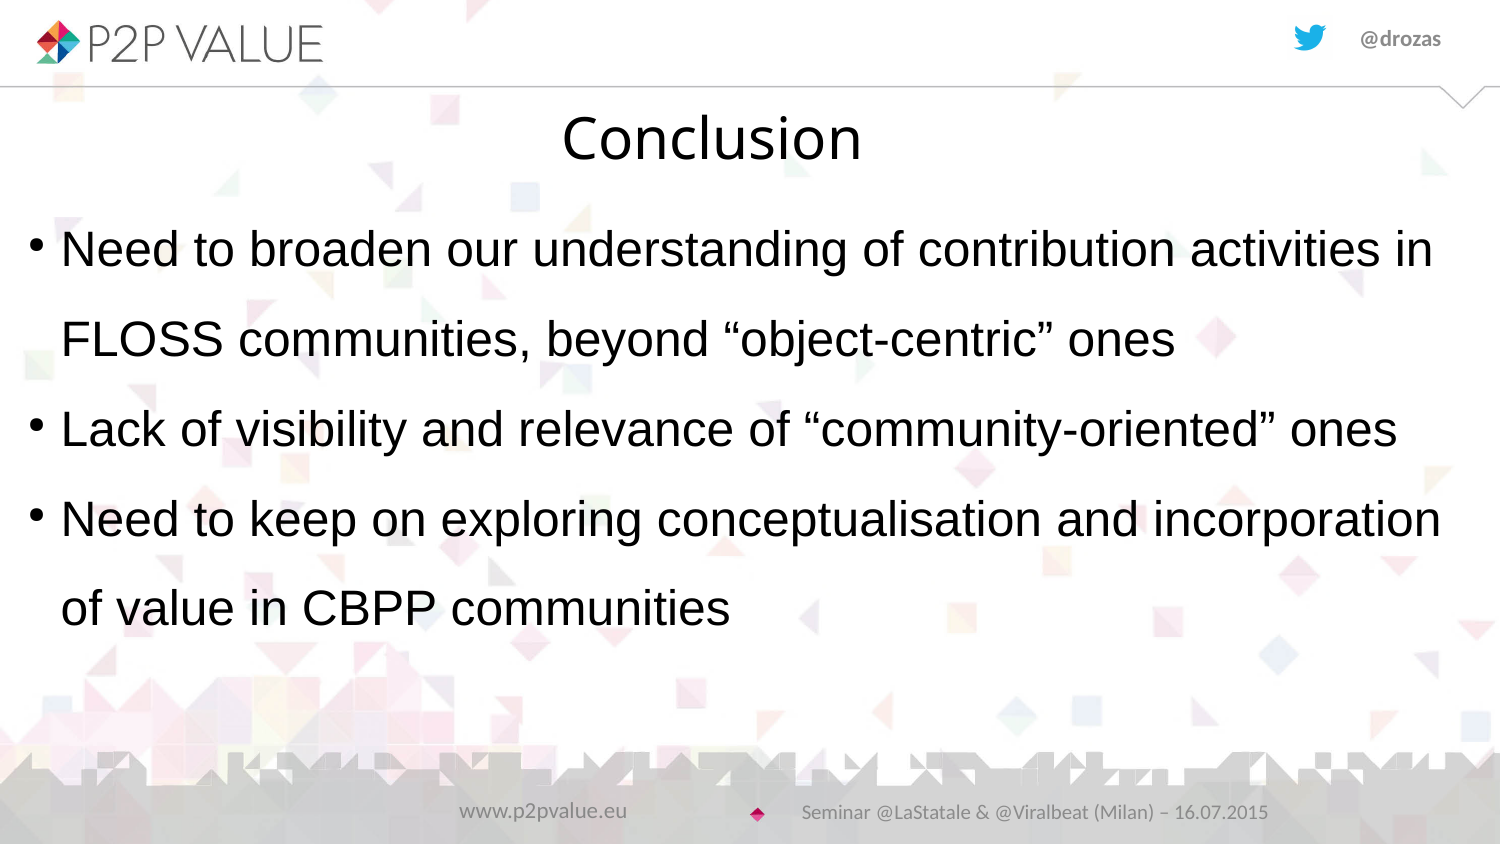

@drozas
# Conclusion
Need to broaden our understanding of contribution activities in FLOSS communities, beyond “object-centric” ones
Lack of visibility and relevance of “community-oriented” ones
Need to keep on exploring conceptualisation and incorporation of value in CBPP communities
Seminar @LaStatale & @Viralbeat (Milan) – 16.07.2015
www.p2pvalue.eu